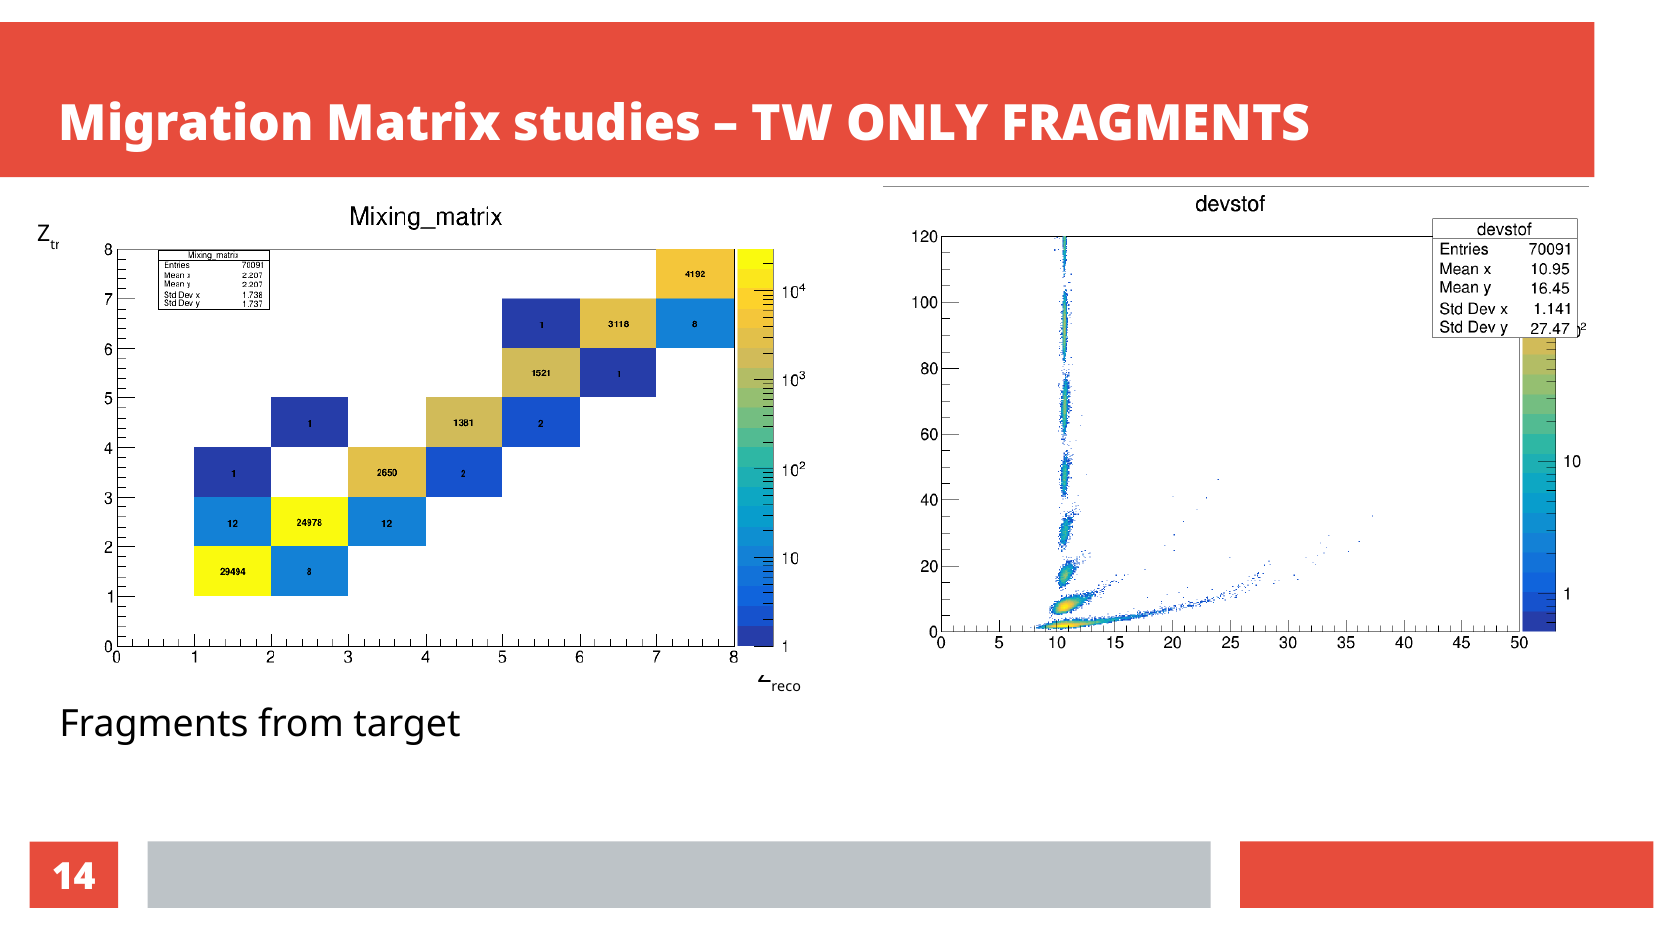

# Migration Matrix studies – TW ONLY FRAGMENTS
Ztrue
Zreco
Fragments from target
14